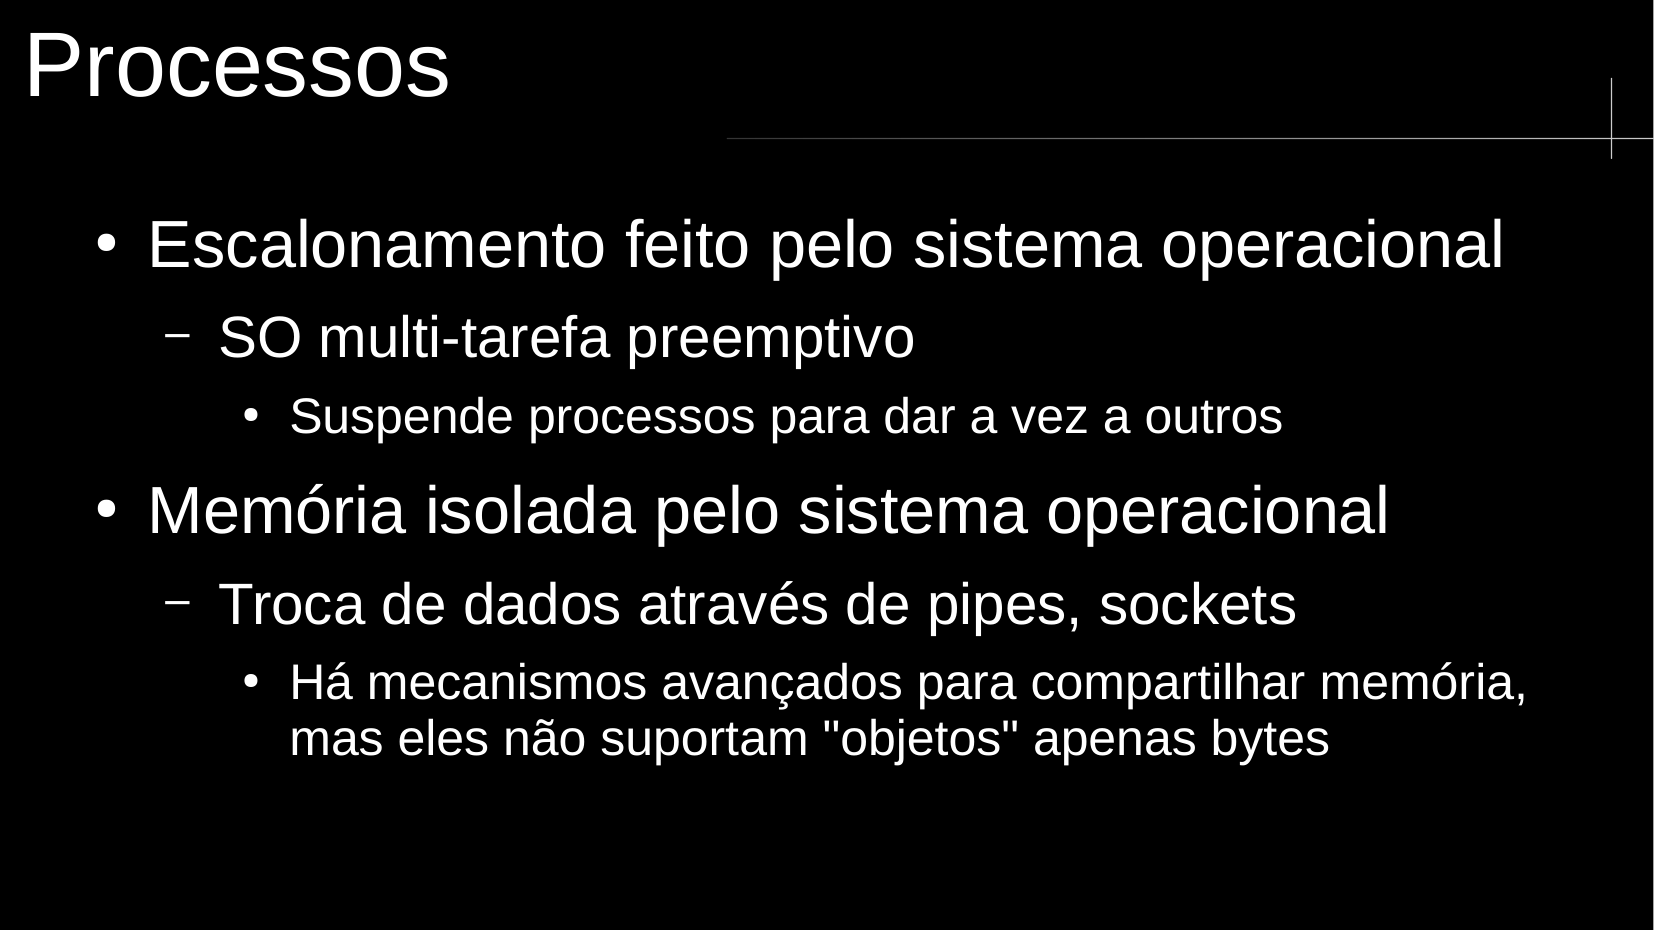

# Processos
Escalonamento feito pelo sistema operacional
SO multi-tarefa preemptivo
Suspende processos para dar a vez a outros
Memória isolada pelo sistema operacional
Troca de dados através de pipes, sockets
Há mecanismos avançados para compartilhar memória, mas eles não suportam "objetos" apenas bytes